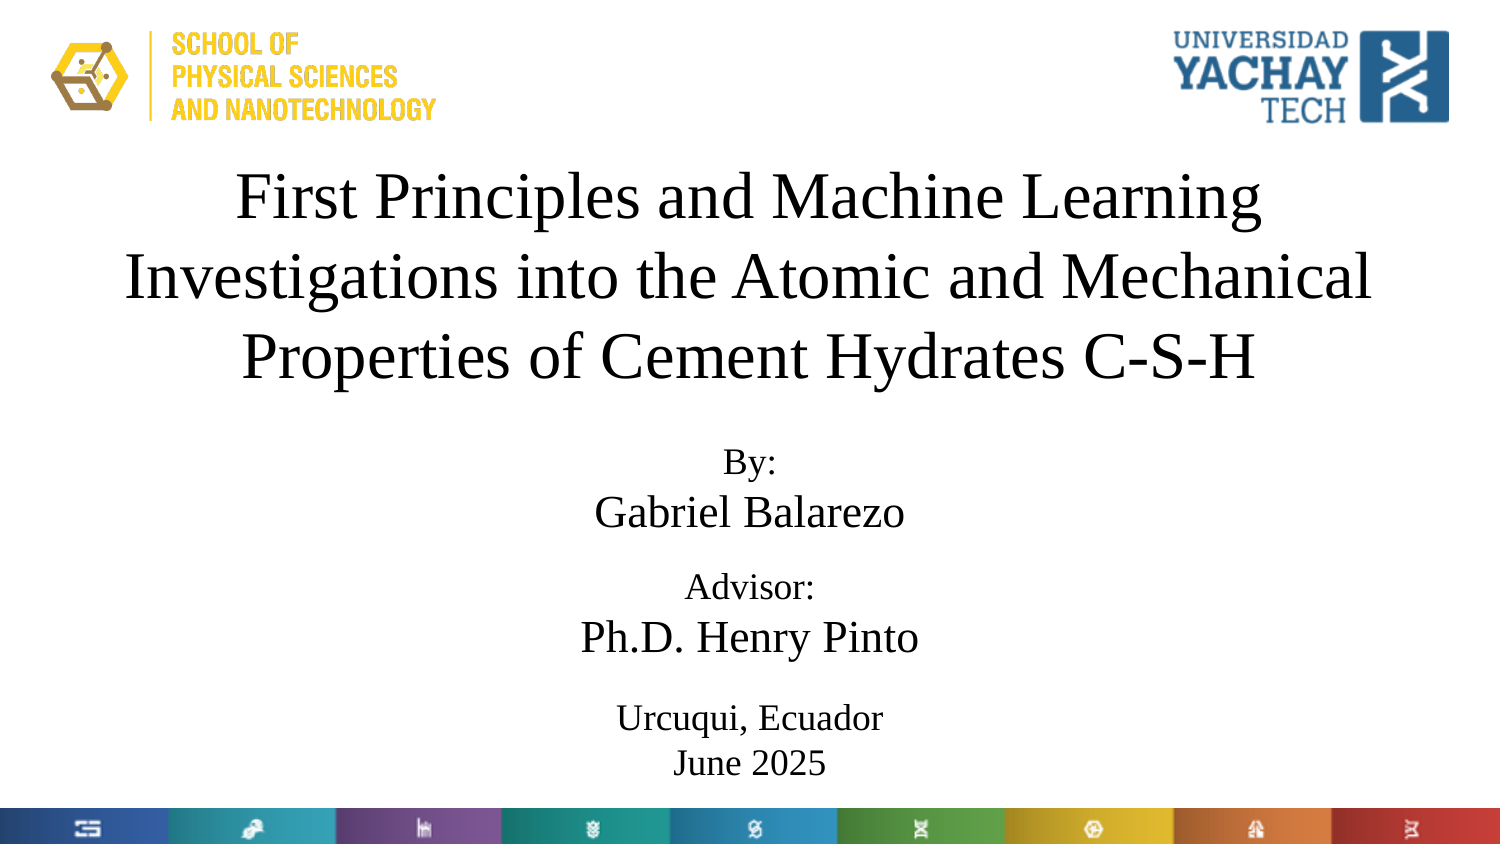

# First Principles and Machine Learning Investigations into the Atomic and Mechanical Properties of Cement Hydrates C-S-H
By:
Gabriel Balarezo
Advisor:
Ph.D. Henry Pinto
Urcuqui, Ecuador
June 2025